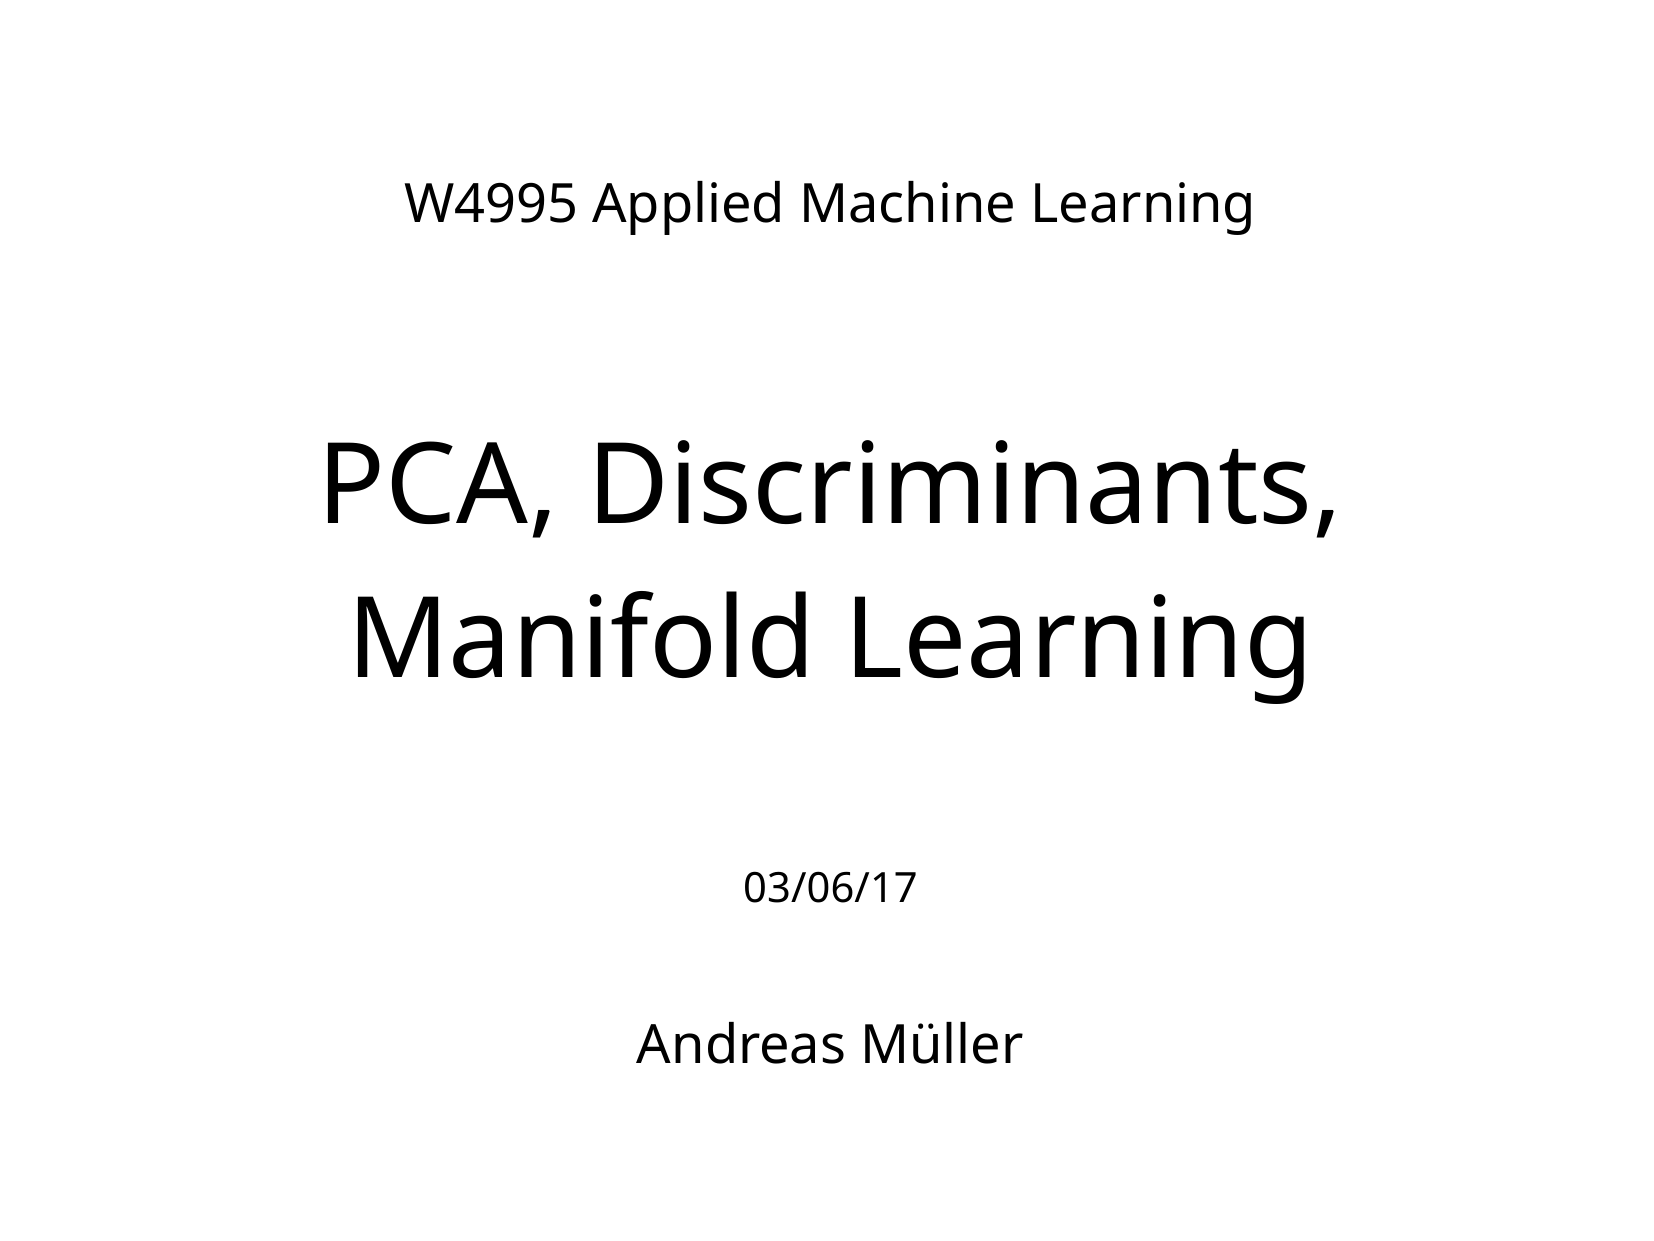

W4995 Applied Machine Learning
PCA, Discriminants, Manifold Learning
03/06/17
Andreas Müller